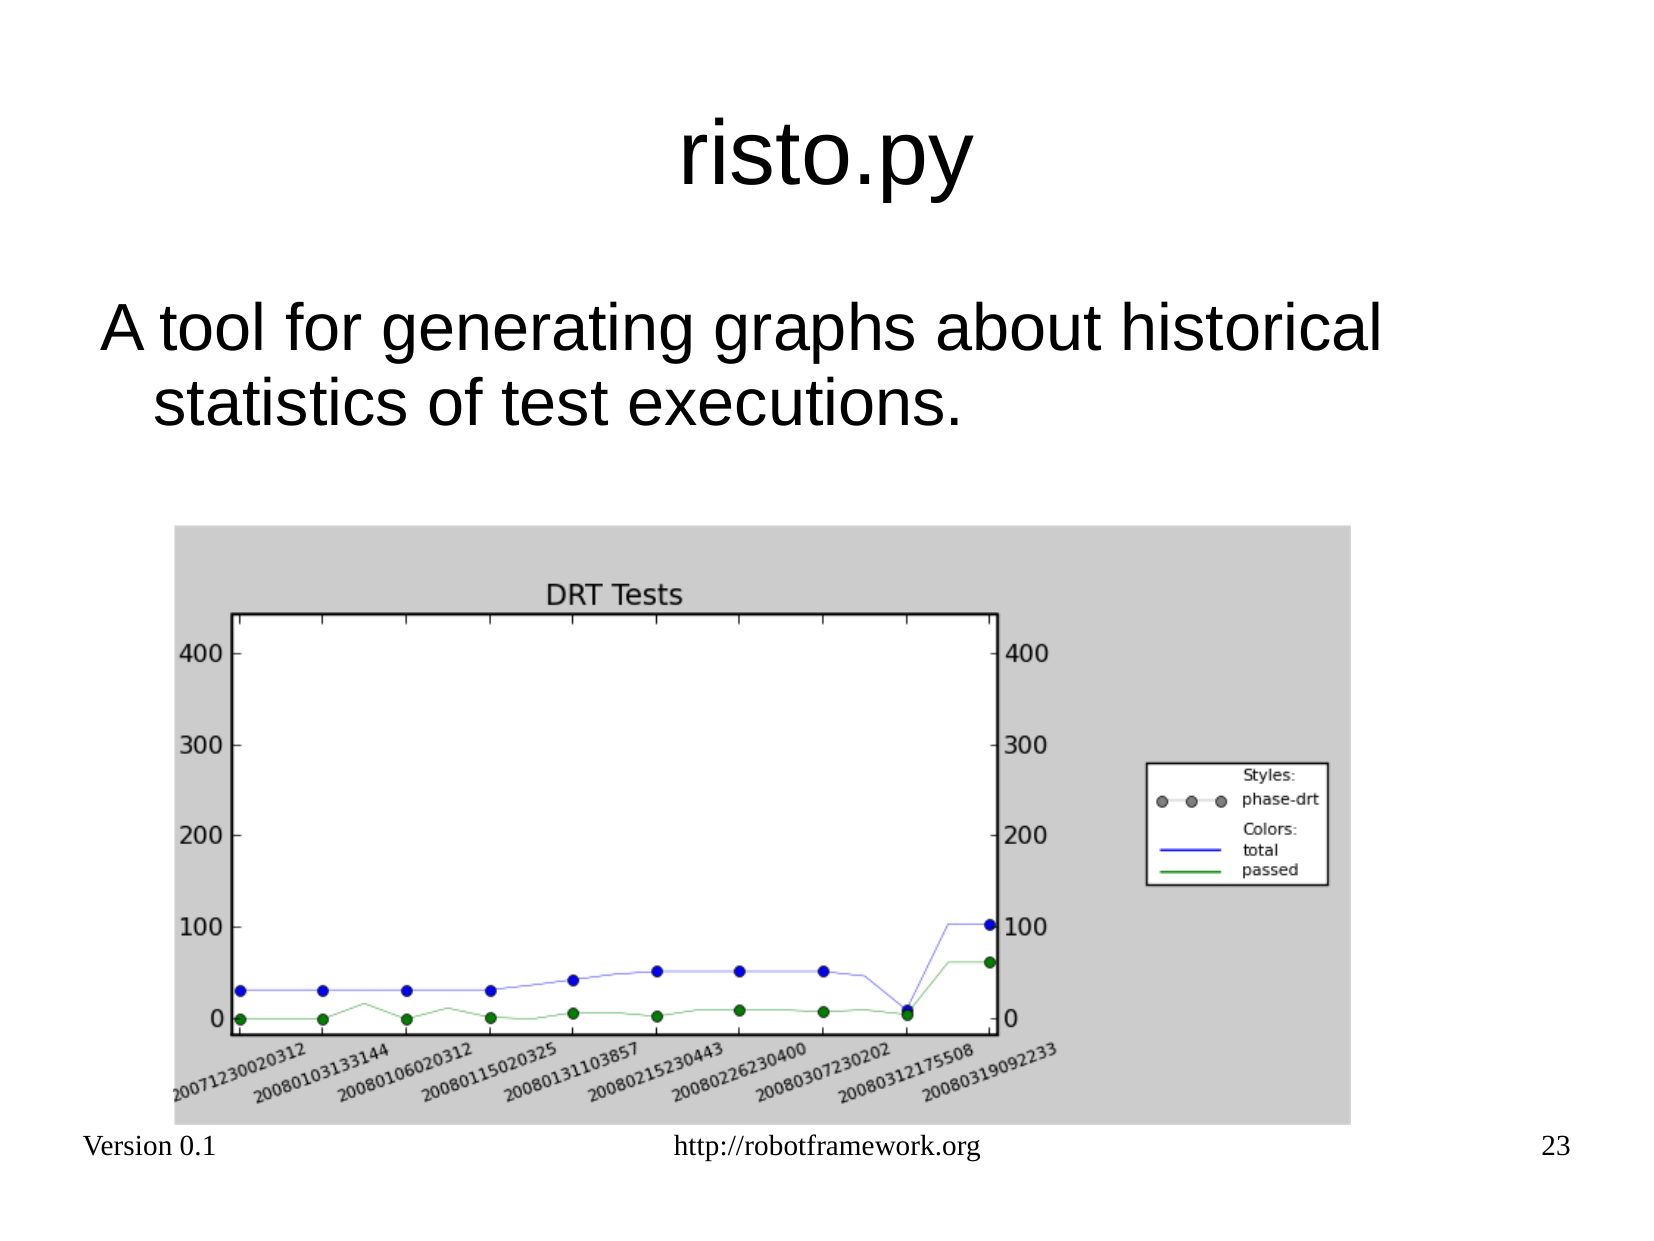

# risto.py
A tool for generating graphs about historical statistics of test executions.
Version 0.1
http://robotframework.org
23